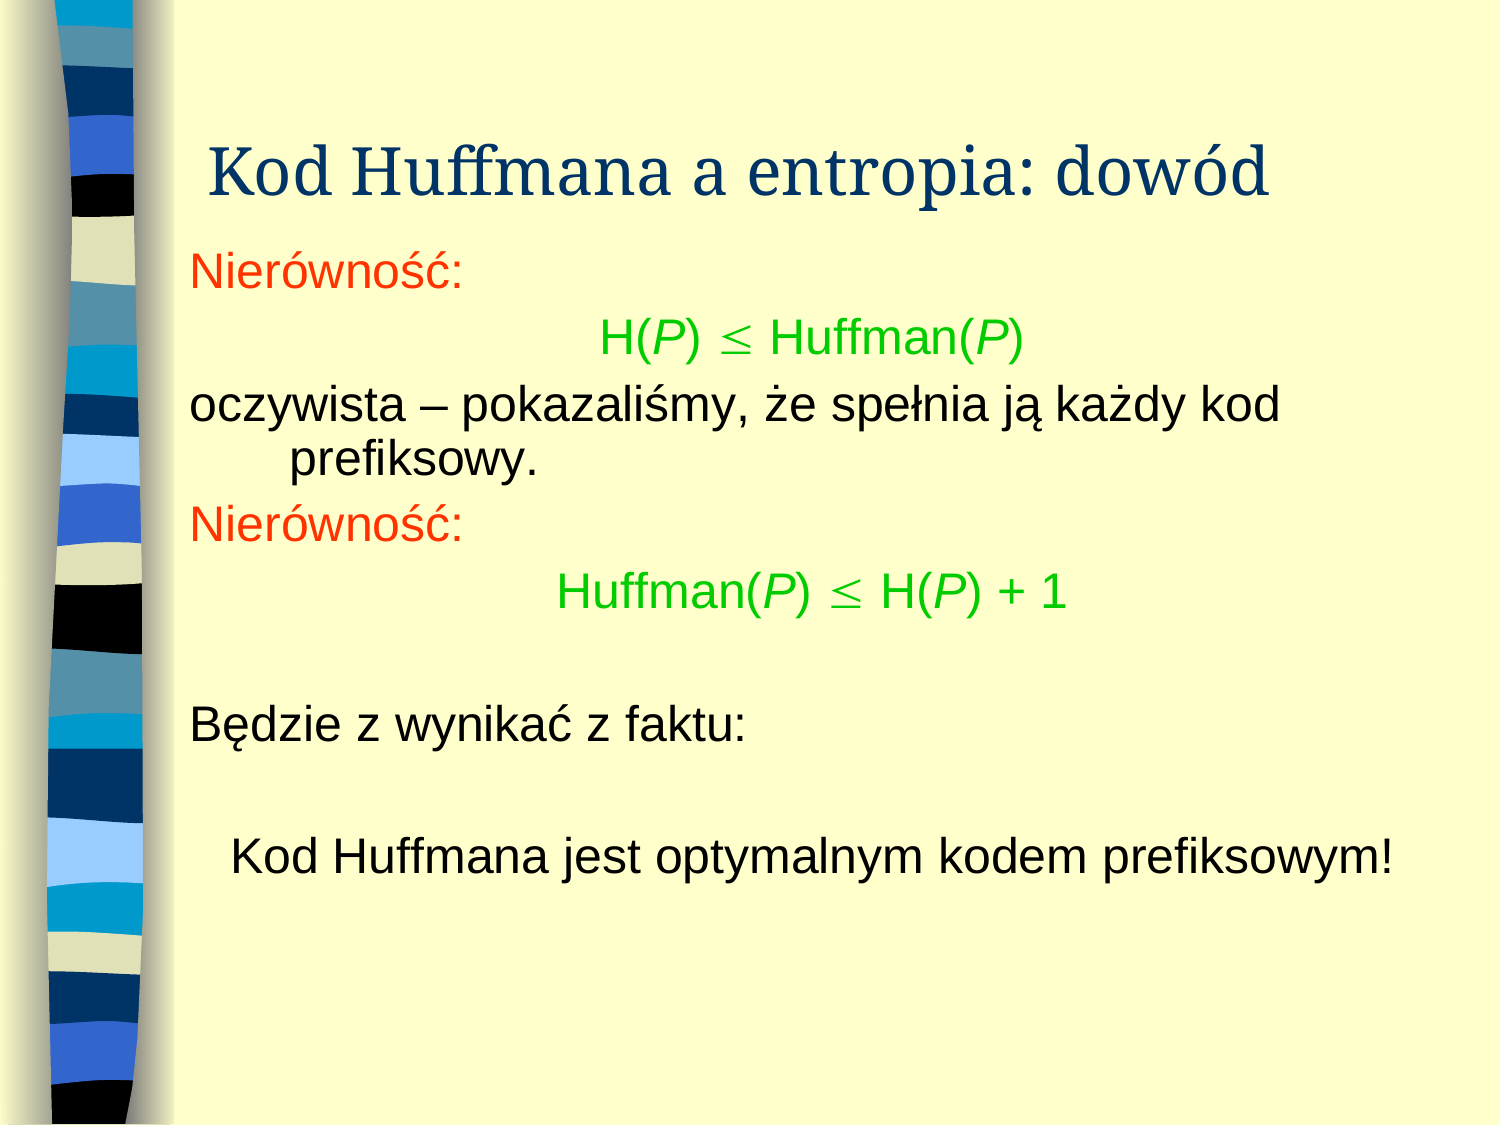

# Kod Huffmana a entropia: dowód
Nierówność:
H(P)  Huffman(P)
oczywista – pokazaliśmy, że spełnia ją każdy kod prefiksowy.
Nierówność:
Huffman(P)  H(P) + 1
Będzie z wynikać z faktu:
Kod Huffmana jest optymalnym kodem prefiksowym!